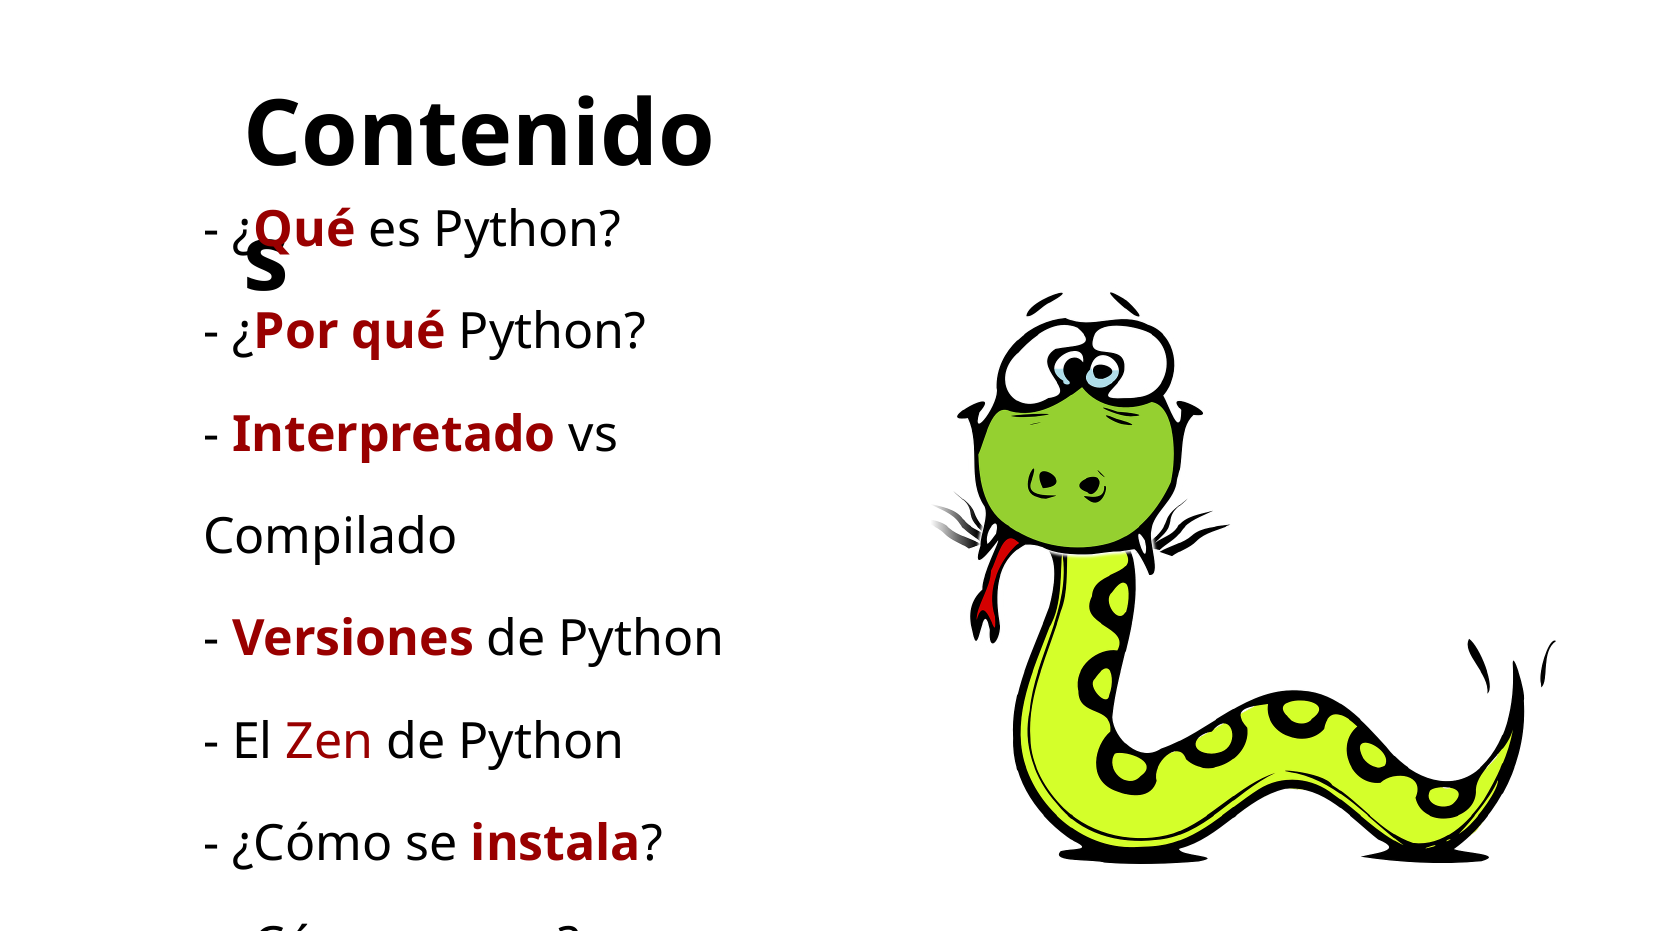

Contenidos
- ¿Qué es Python?
- ¿Por qué Python?
- Interpretado vs Compilado
- Versiones de Python
- El Zen de Python
- ¿Cómo se instala?
- ¿Cómo se usa?
- Scripts
- Módulos y librerías